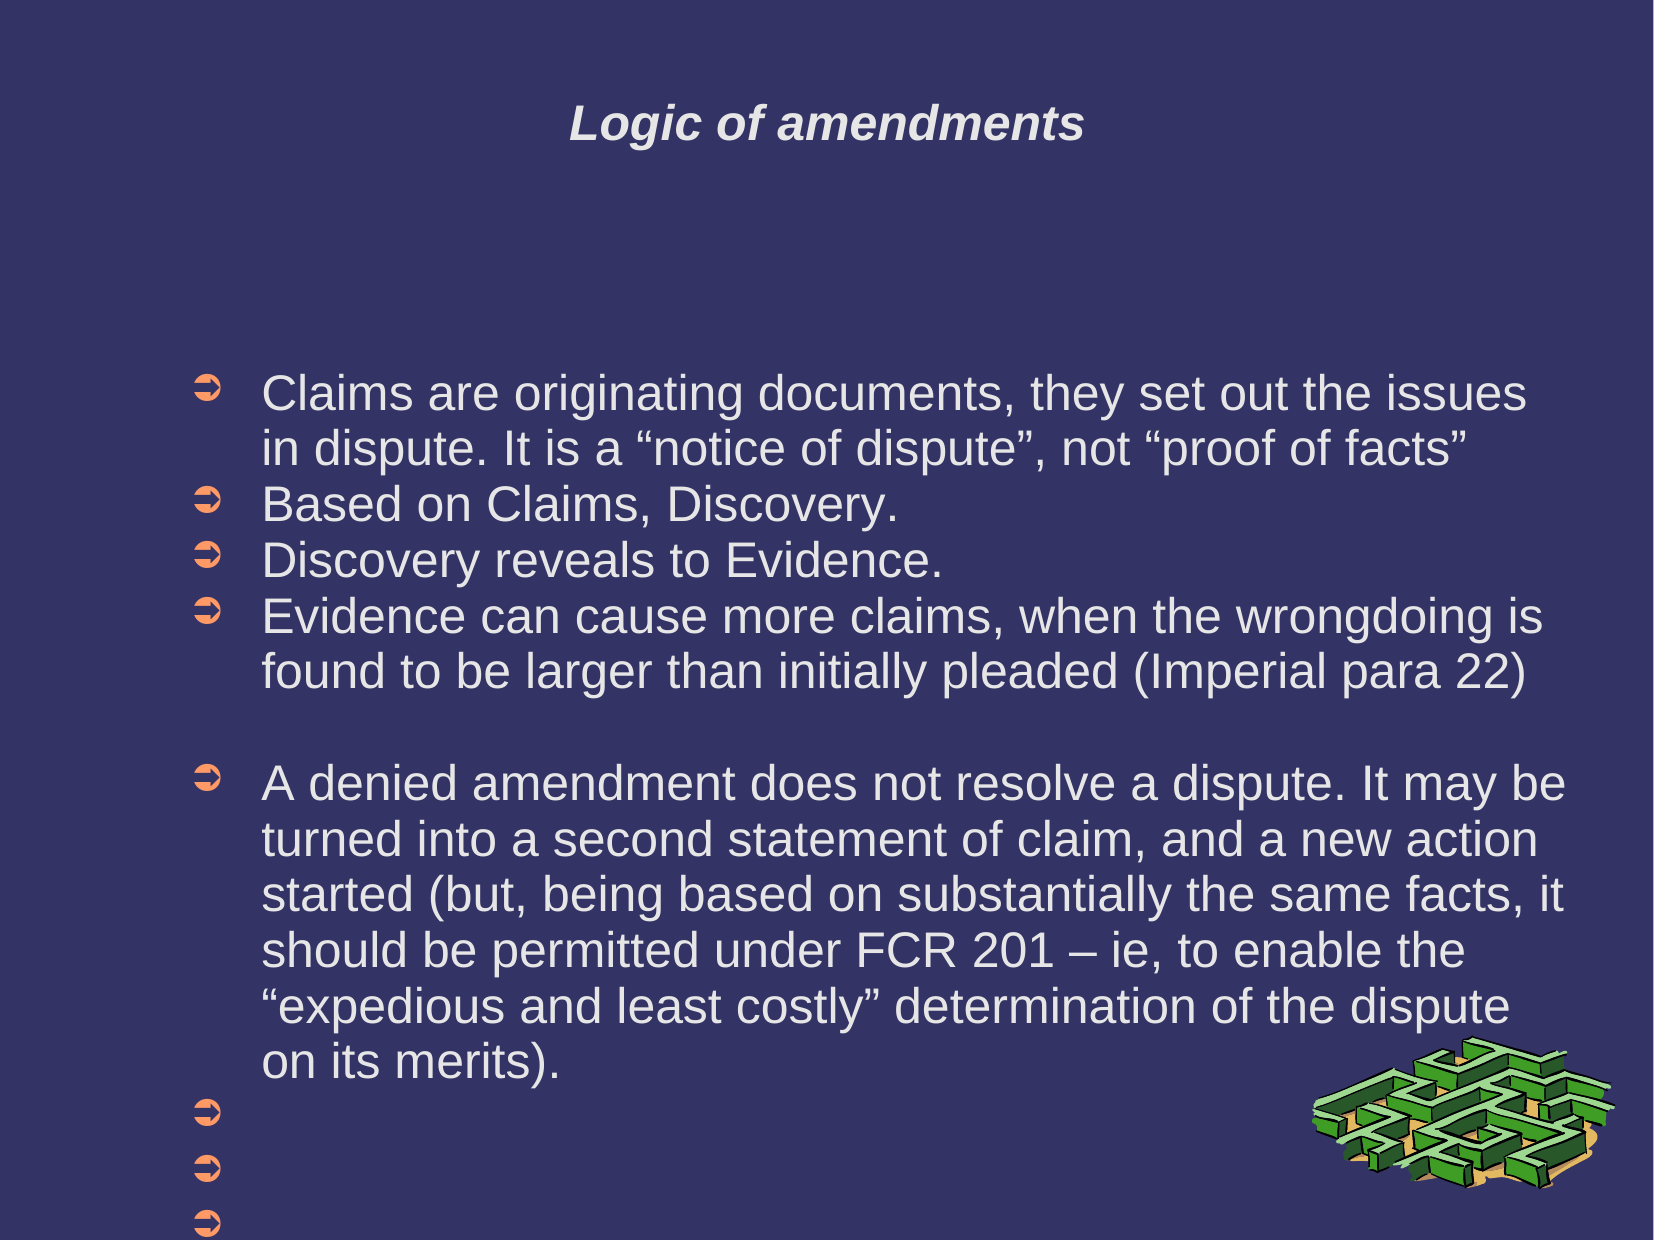

# Logic of amendments
Claims are originating documents, they set out the issues in dispute. It is a “notice of dispute”, not “proof of facts”
Based on Claims, Discovery.
Discovery reveals to Evidence.
Evidence can cause more claims, when the wrongdoing is found to be larger than initially pleaded (Imperial para 22)
A denied amendment does not resolve a dispute. It may be turned into a second statement of claim, and a new action started (but, being based on substantially the same facts, it should be permitted under FCR 201 – ie, to enable the “expedious and least costly” determination of the dispute on its merits).